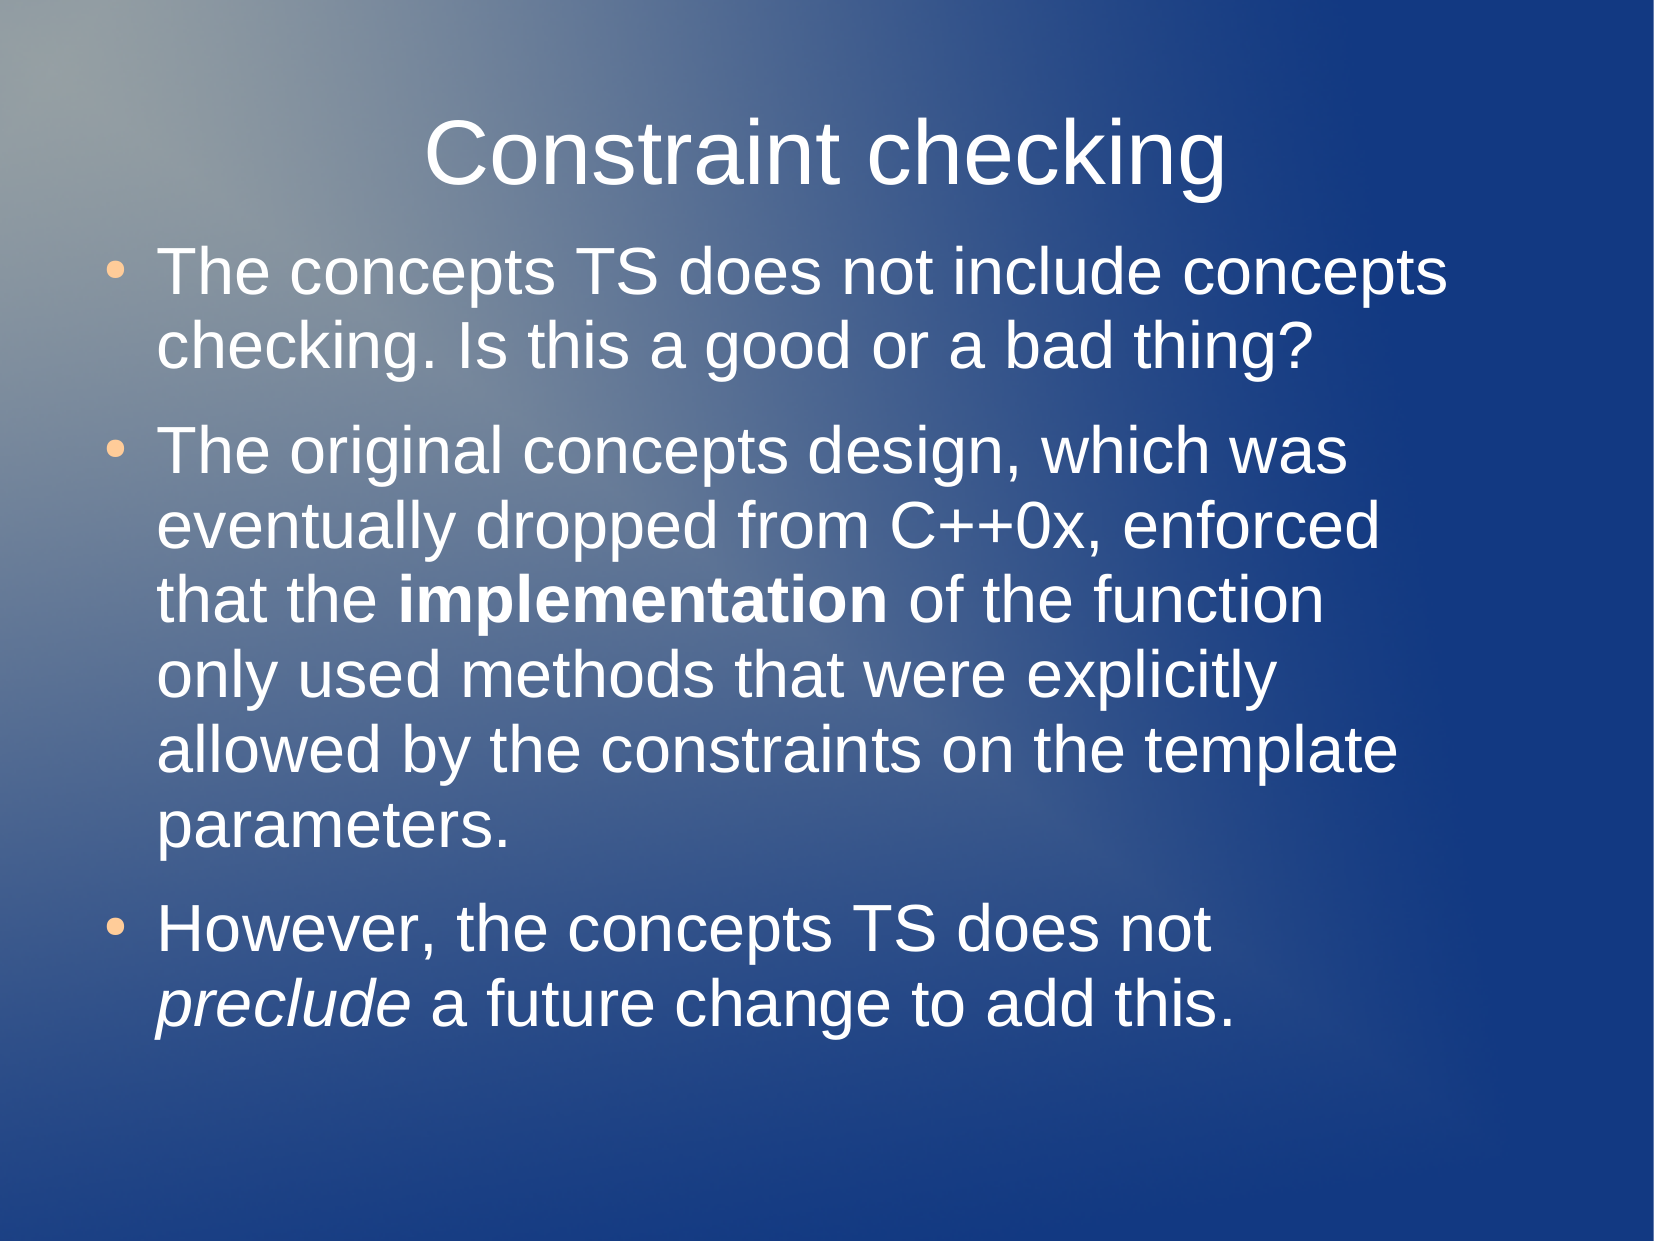

# Constraint checking
The concepts TS does not include concepts checking. Is this a good or a bad thing?
The original concepts design, which was eventually dropped from C++0x, enforced that the implementation of the function only used methods that were explicitly allowed by the constraints on the template parameters.
However, the concepts TS does not preclude a future change to add this.